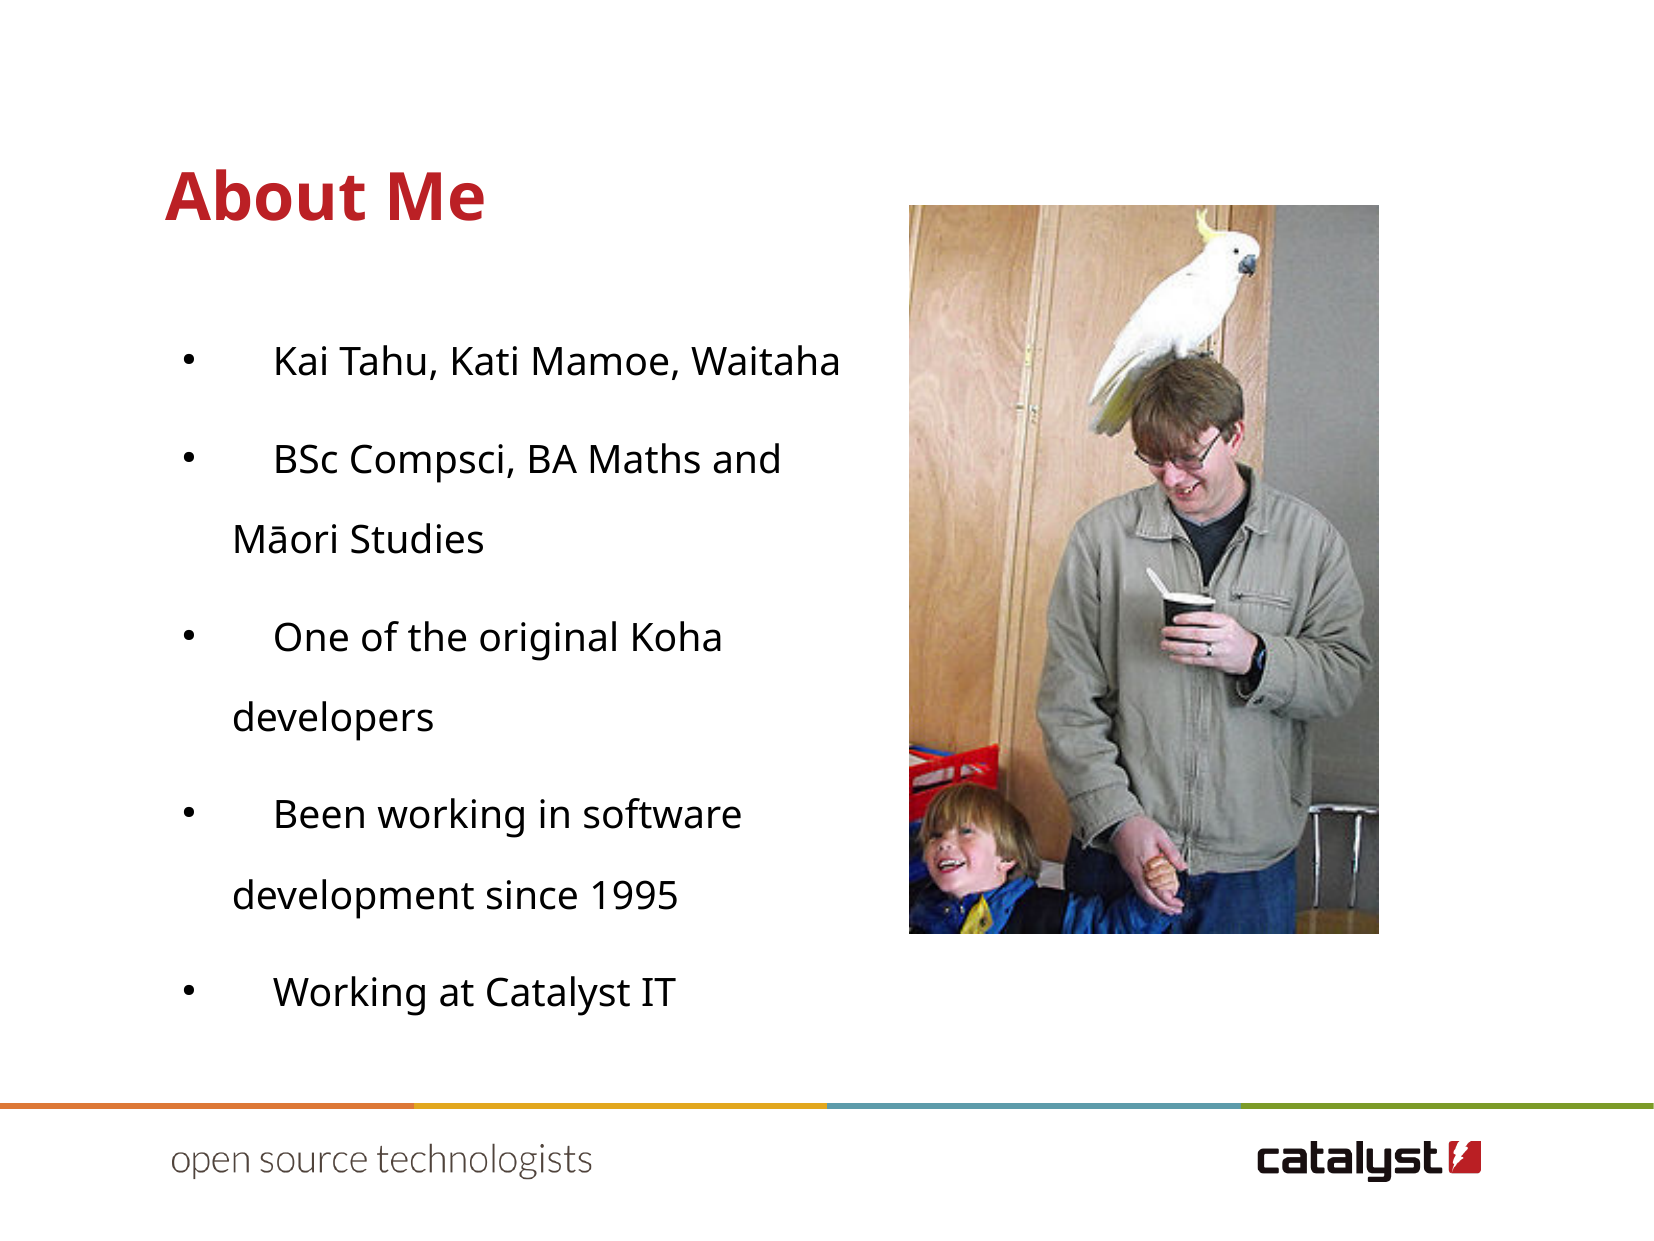

# About Me
 Kai Tahu, Kati Mamoe, Waitaha
 BSc Compsci, BA Maths and Māori Studies
 One of the original Koha developers
 Been working in software development since 1995
 Working at Catalyst IT